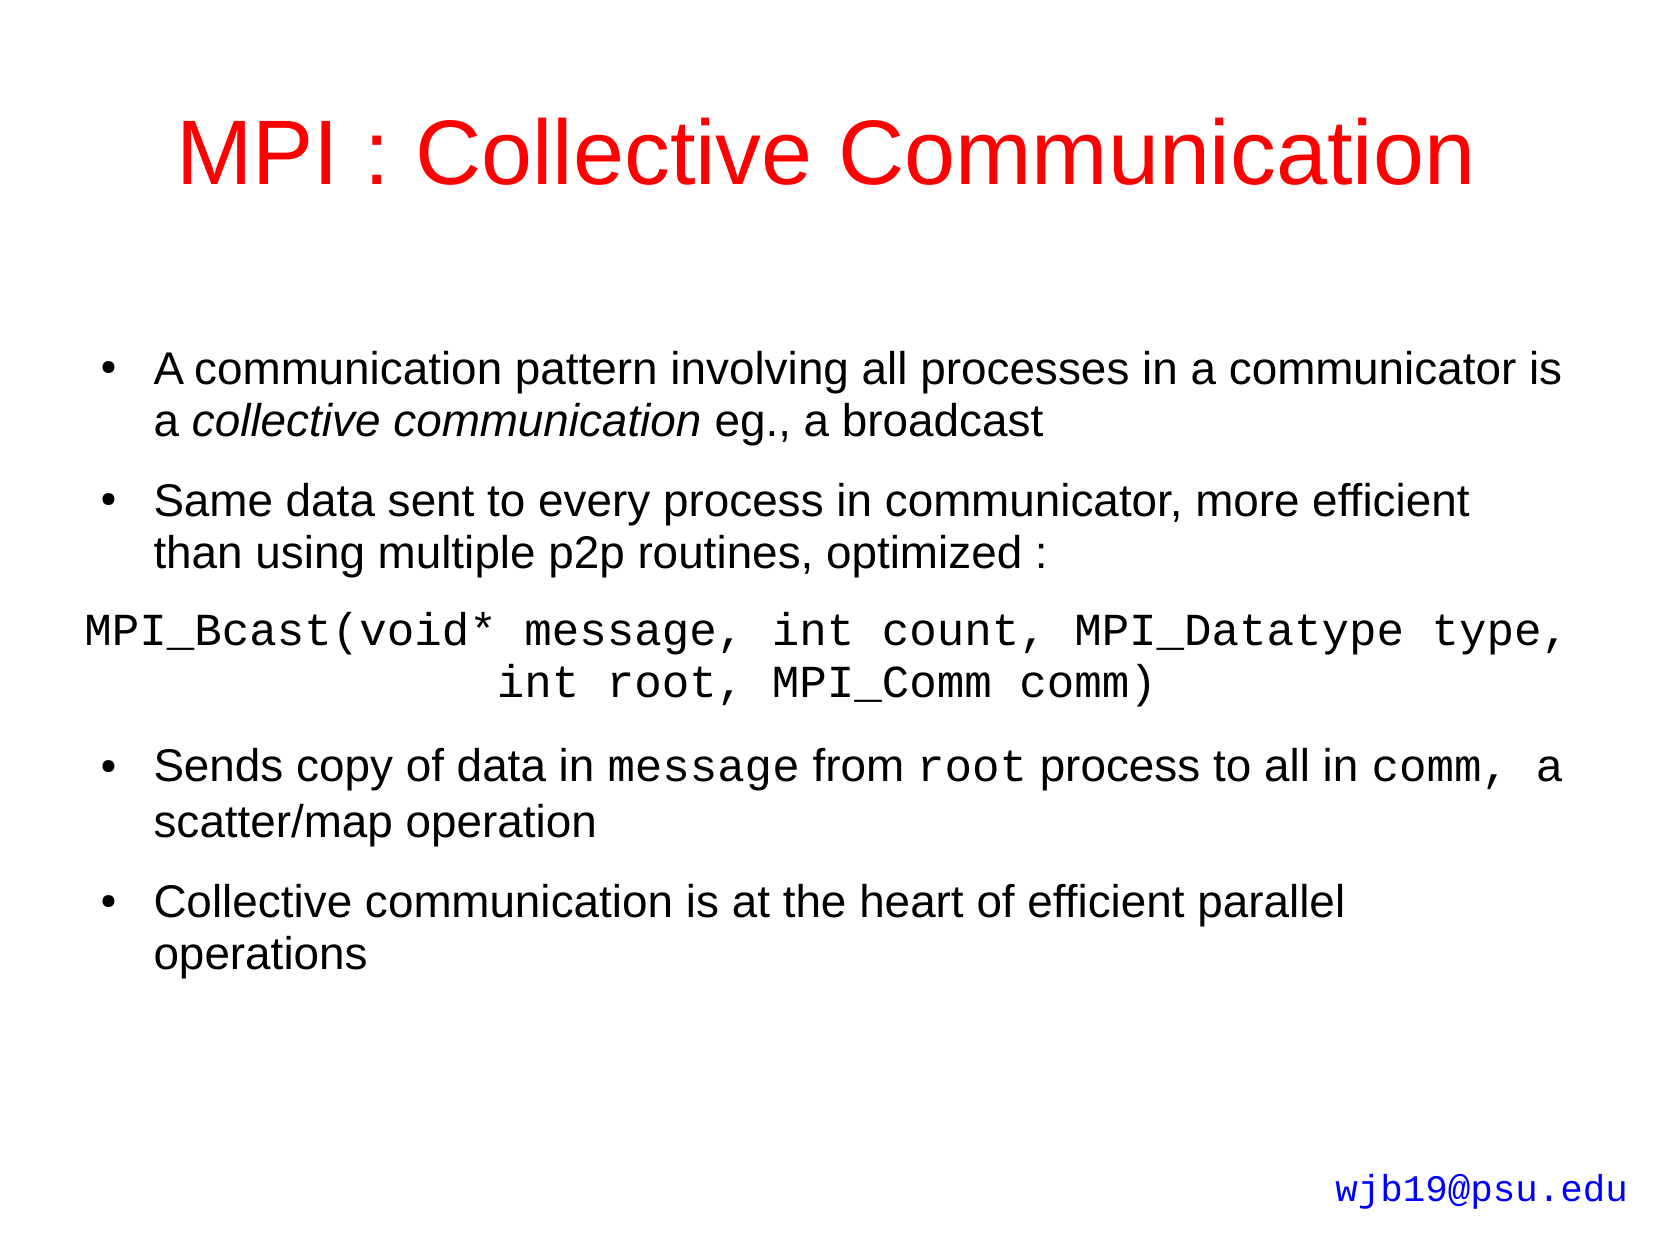

# MPI : Collective Communication
A communication pattern involving all processes in a communicator is a collective communication eg., a broadcast
Same data sent to every process in communicator, more efficient than using multiple p2p routines, optimized :
MPI_Bcast(void* message, int count, MPI_Datatype type, int root, MPI_Comm comm)
Sends copy of data in message from root process to all in comm, a scatter/map operation
Collective communication is at the heart of efficient parallel operations
wjb19@psu.edu